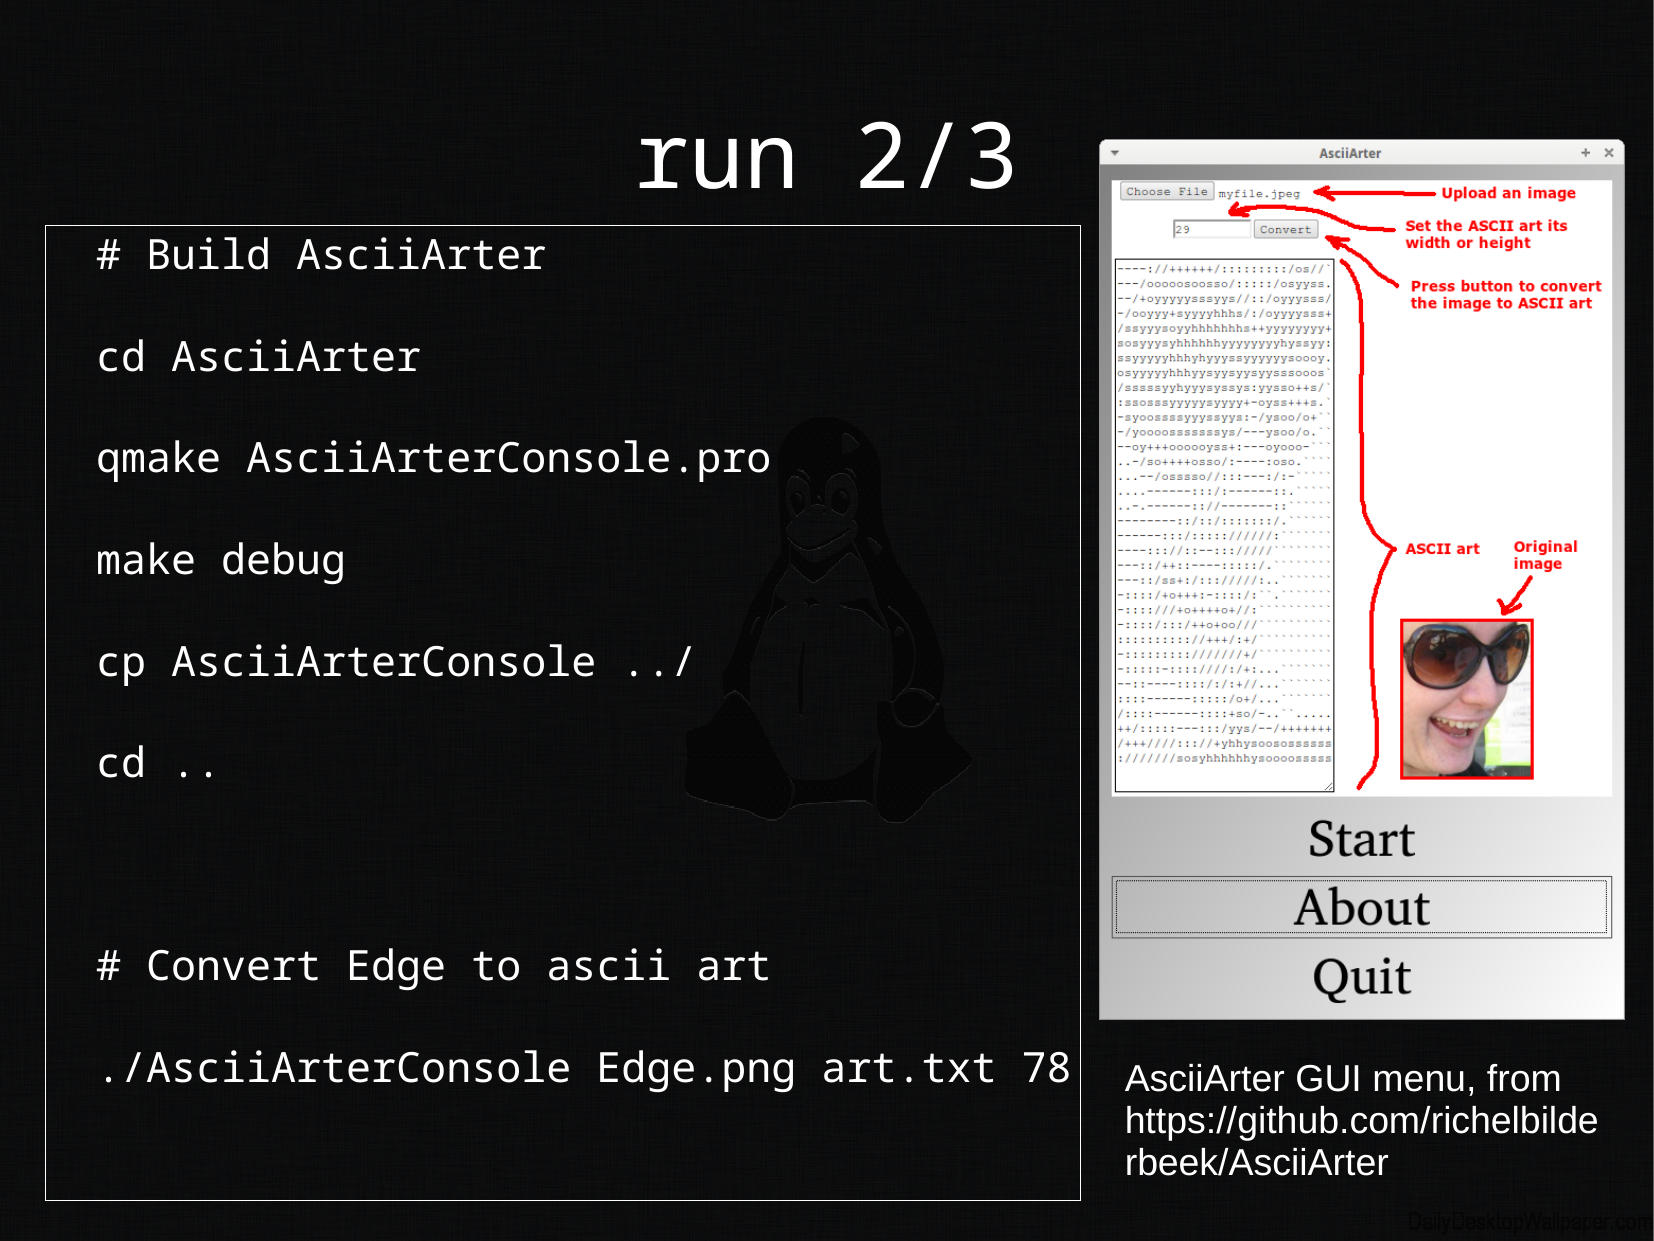

# run 2/3
# Build AsciiArter
cd AsciiArter
qmake AsciiArterConsole.pro
make debug
cp AsciiArterConsole ../
cd ..
# Convert Edge to ascii art
./AsciiArterConsole Edge.png art.txt 78
AsciiArter GUI menu, from https://github.com/richelbilderbeek/AsciiArter